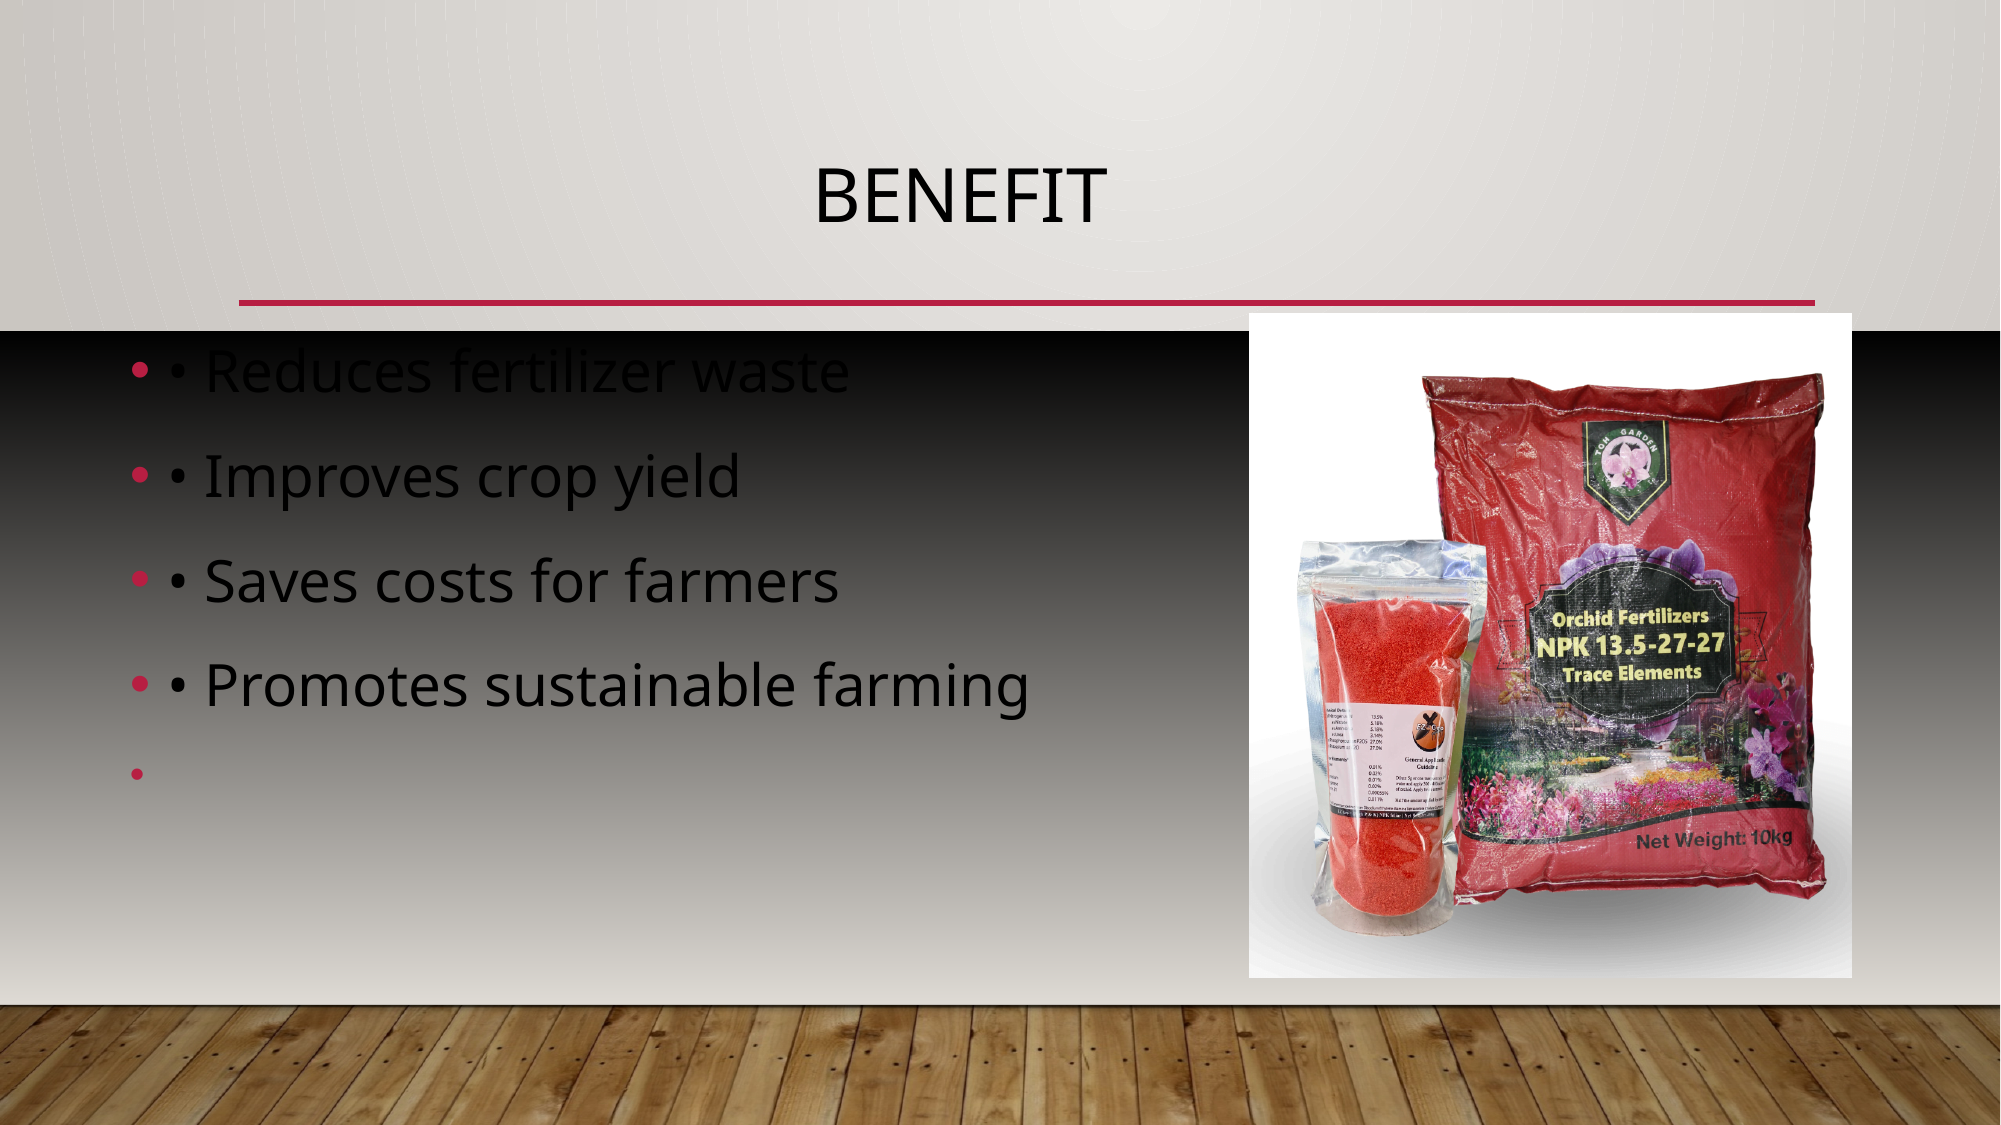

# Benefit
• Reduces fertilizer waste
• Improves crop yield
• Saves costs for farmers
• Promotes sustainable farming